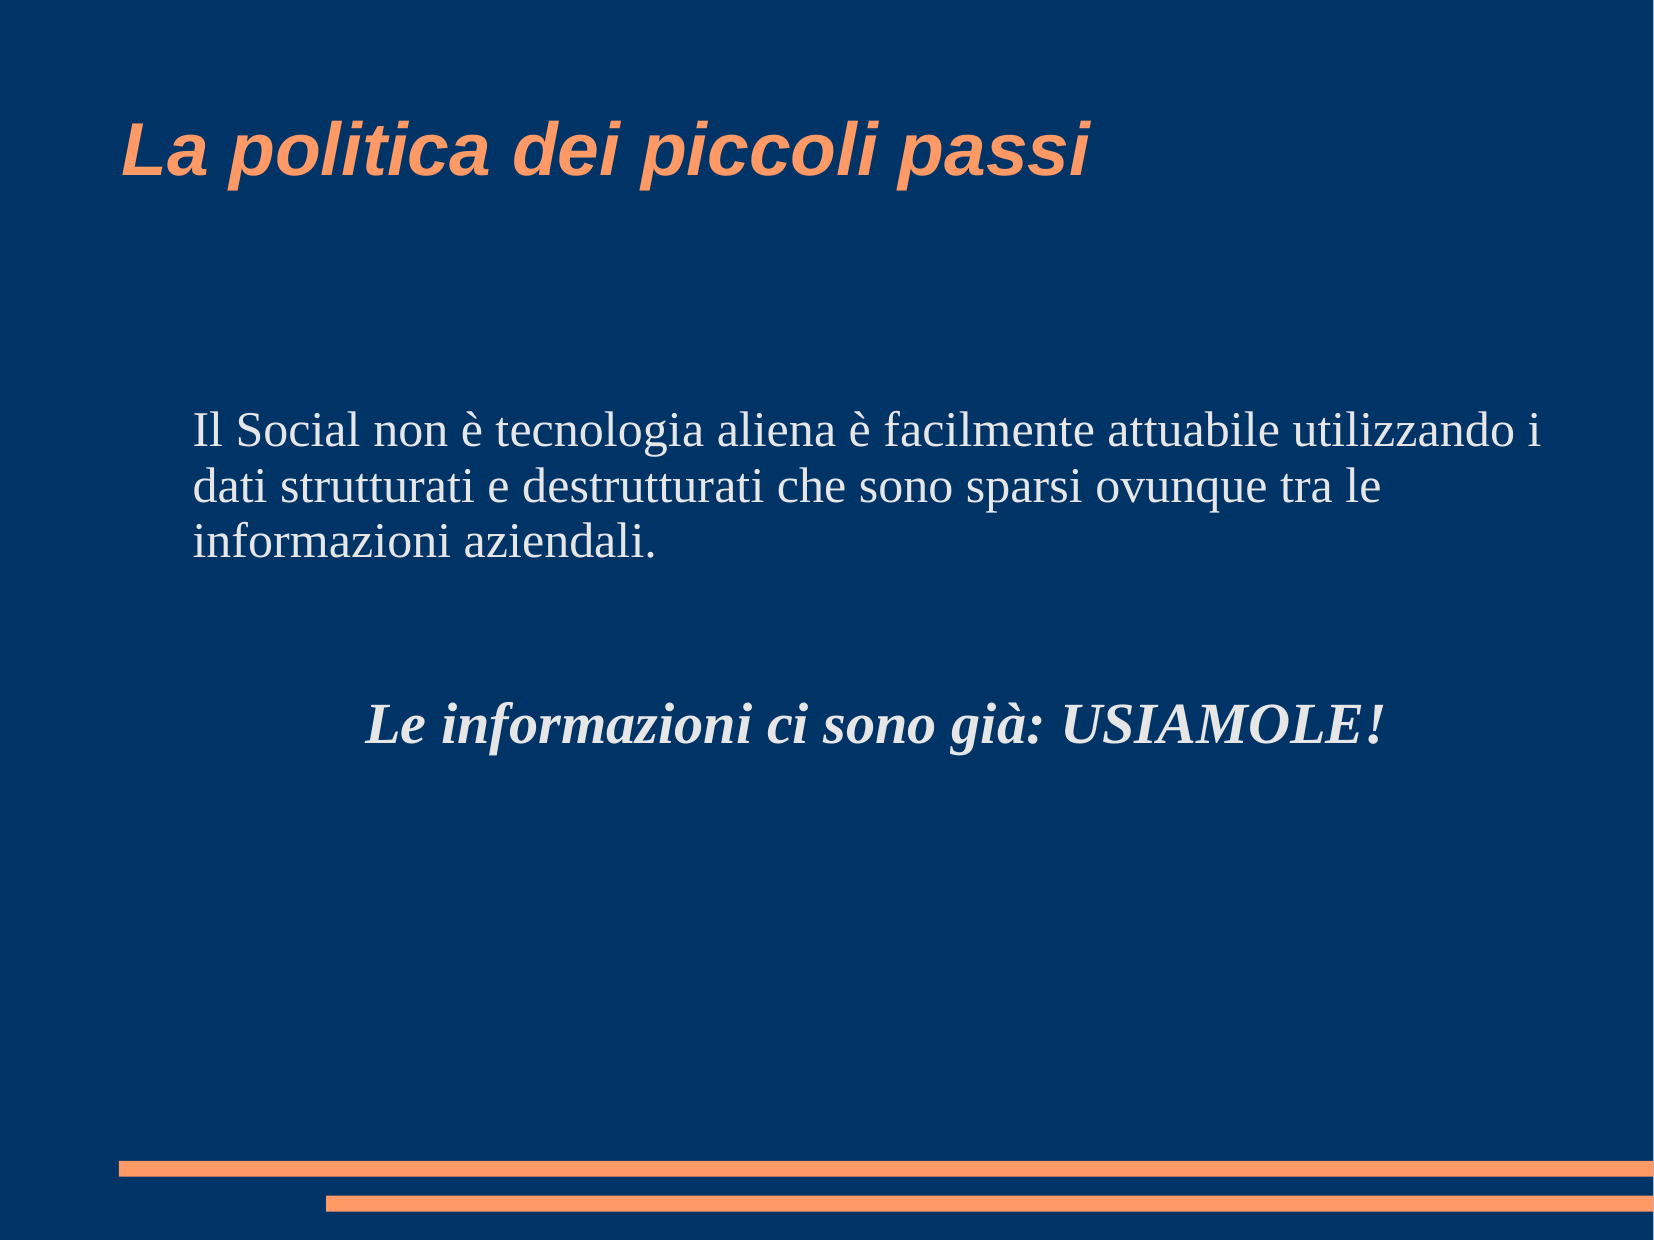

# La politica dei piccoli passi
Il Social non è tecnologia aliena è facilmente attuabile utilizzando i dati strutturati e destrutturati che sono sparsi ovunque tra le informazioni aziendali.
Le informazioni ci sono già: USIAMOLE!